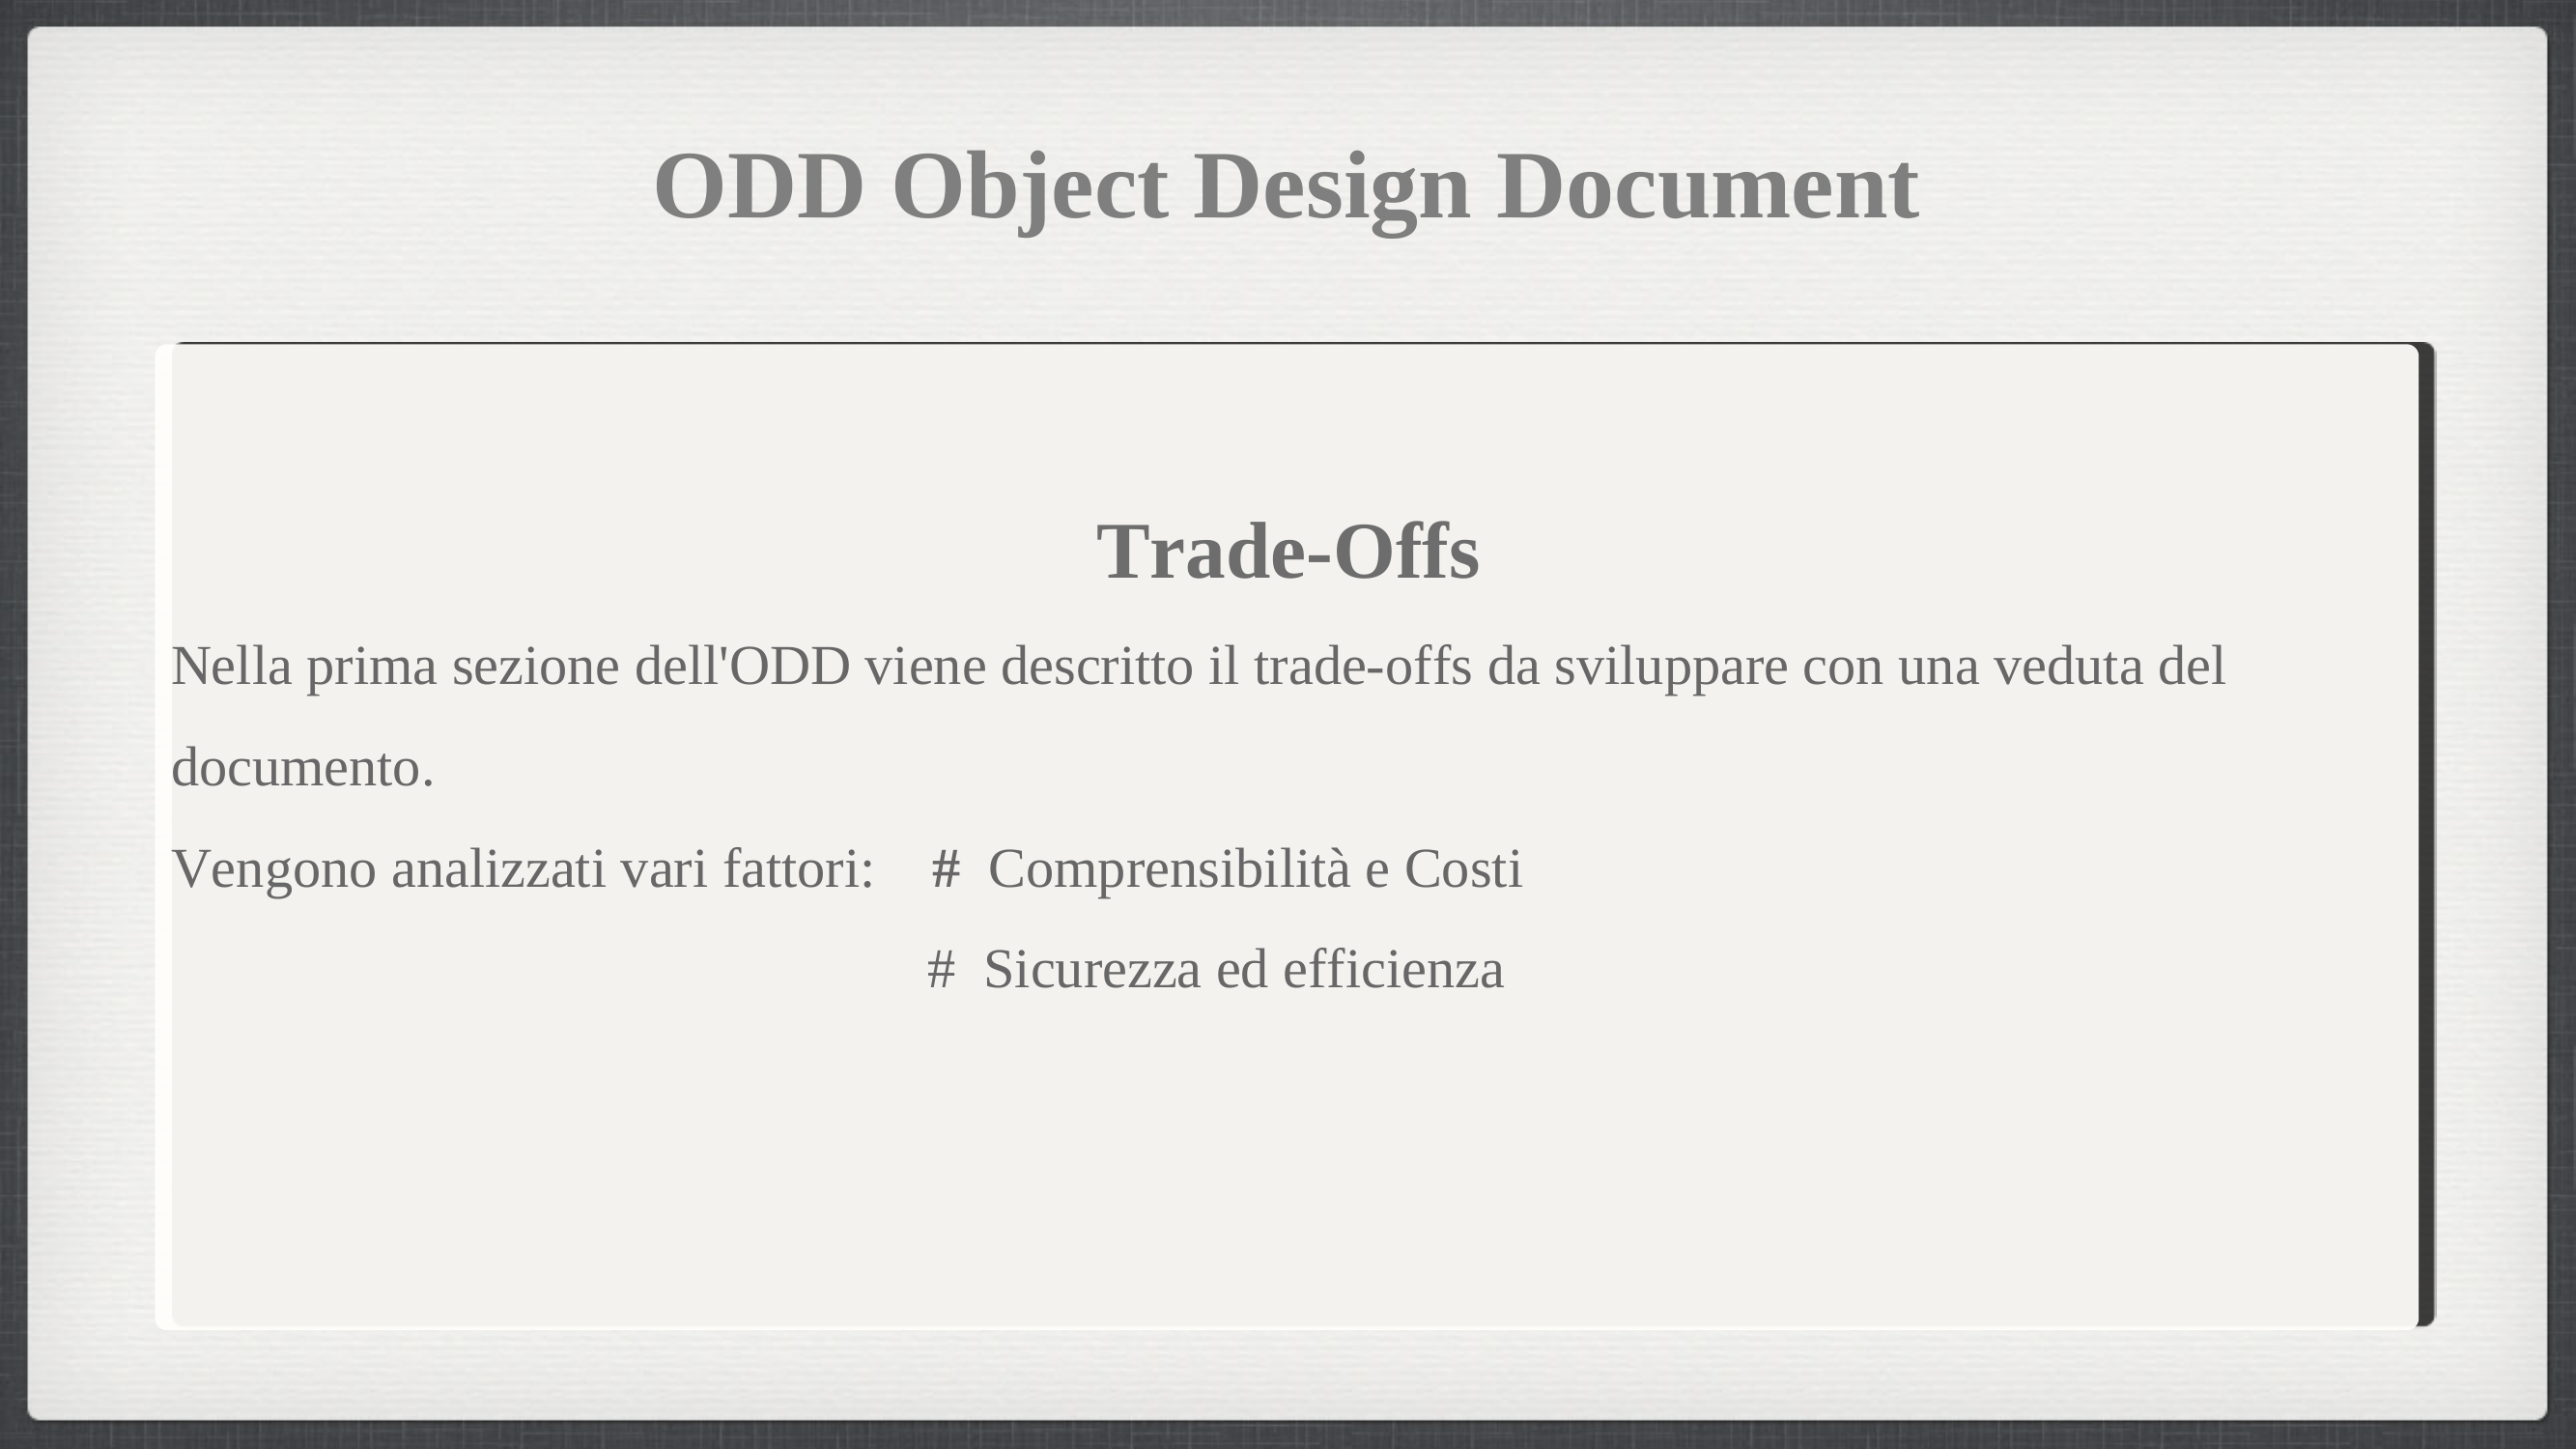

# ODD Object Design Document
Trade-Offs
Nella prima sezione dell'ODD viene descritto il trade-offs da sviluppare con una veduta del documento.
Vengono analizzati vari fattori: # Comprensibilità e Costi
 # Sicurezza ed efficienza